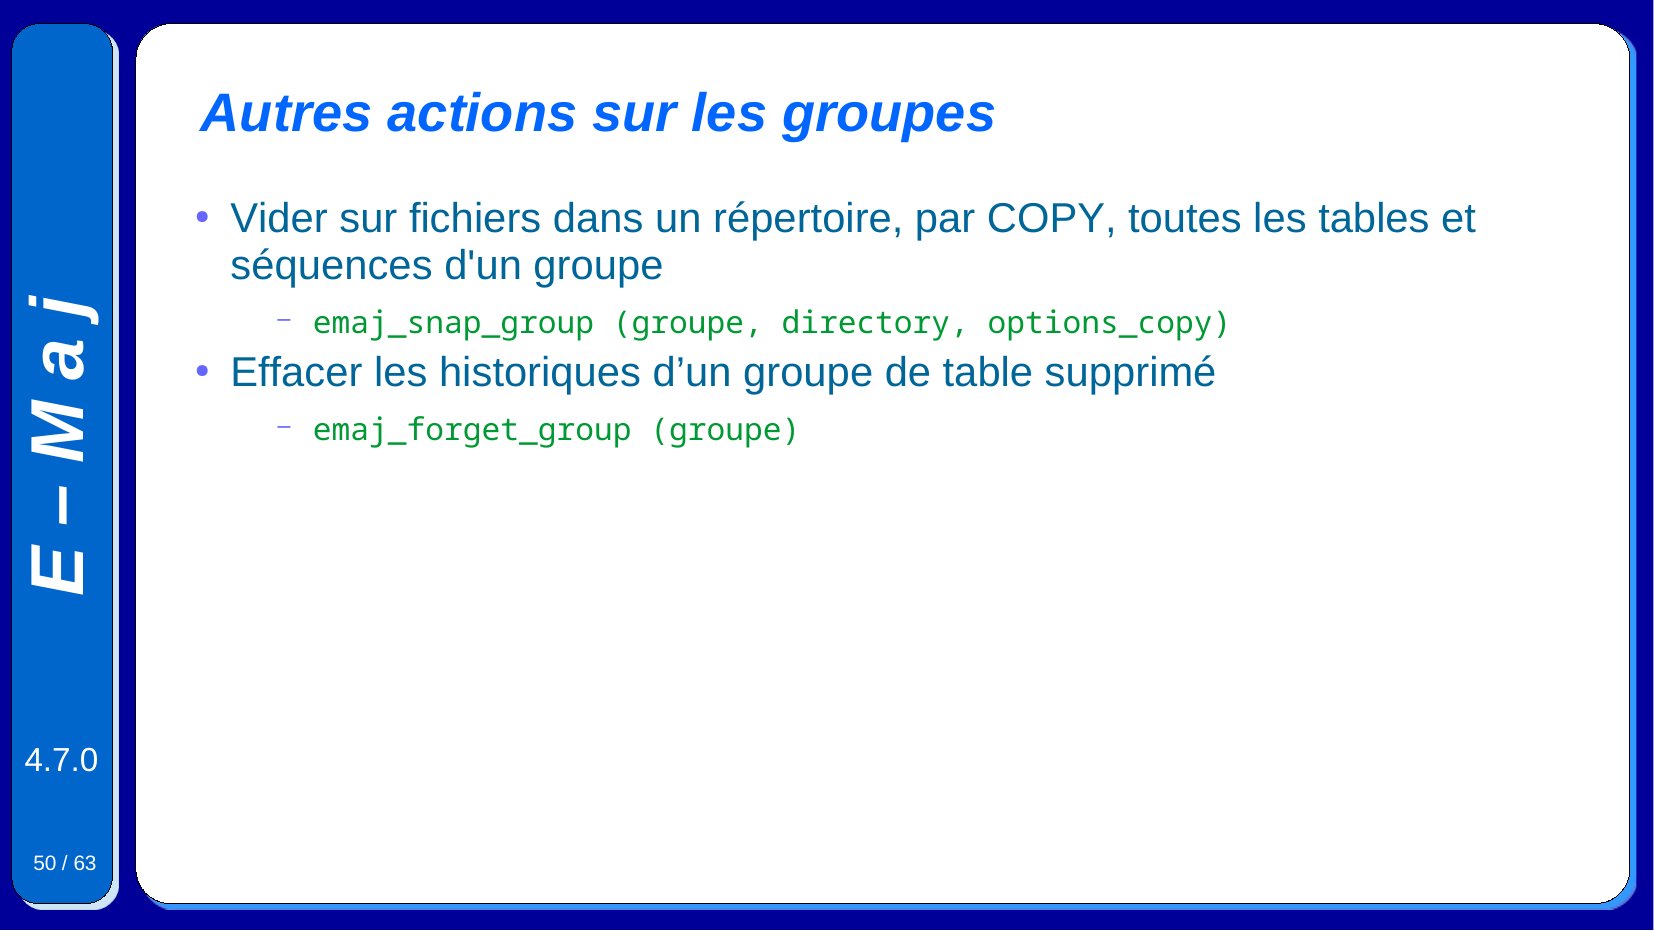

# Autres actions sur les groupes
Vider sur fichiers dans un répertoire, par COPY, toutes les tables et séquences d'un groupe
emaj_snap_group (groupe, directory, options_copy)
Effacer les historiques d’un groupe de table supprimé
emaj_forget_group (groupe)